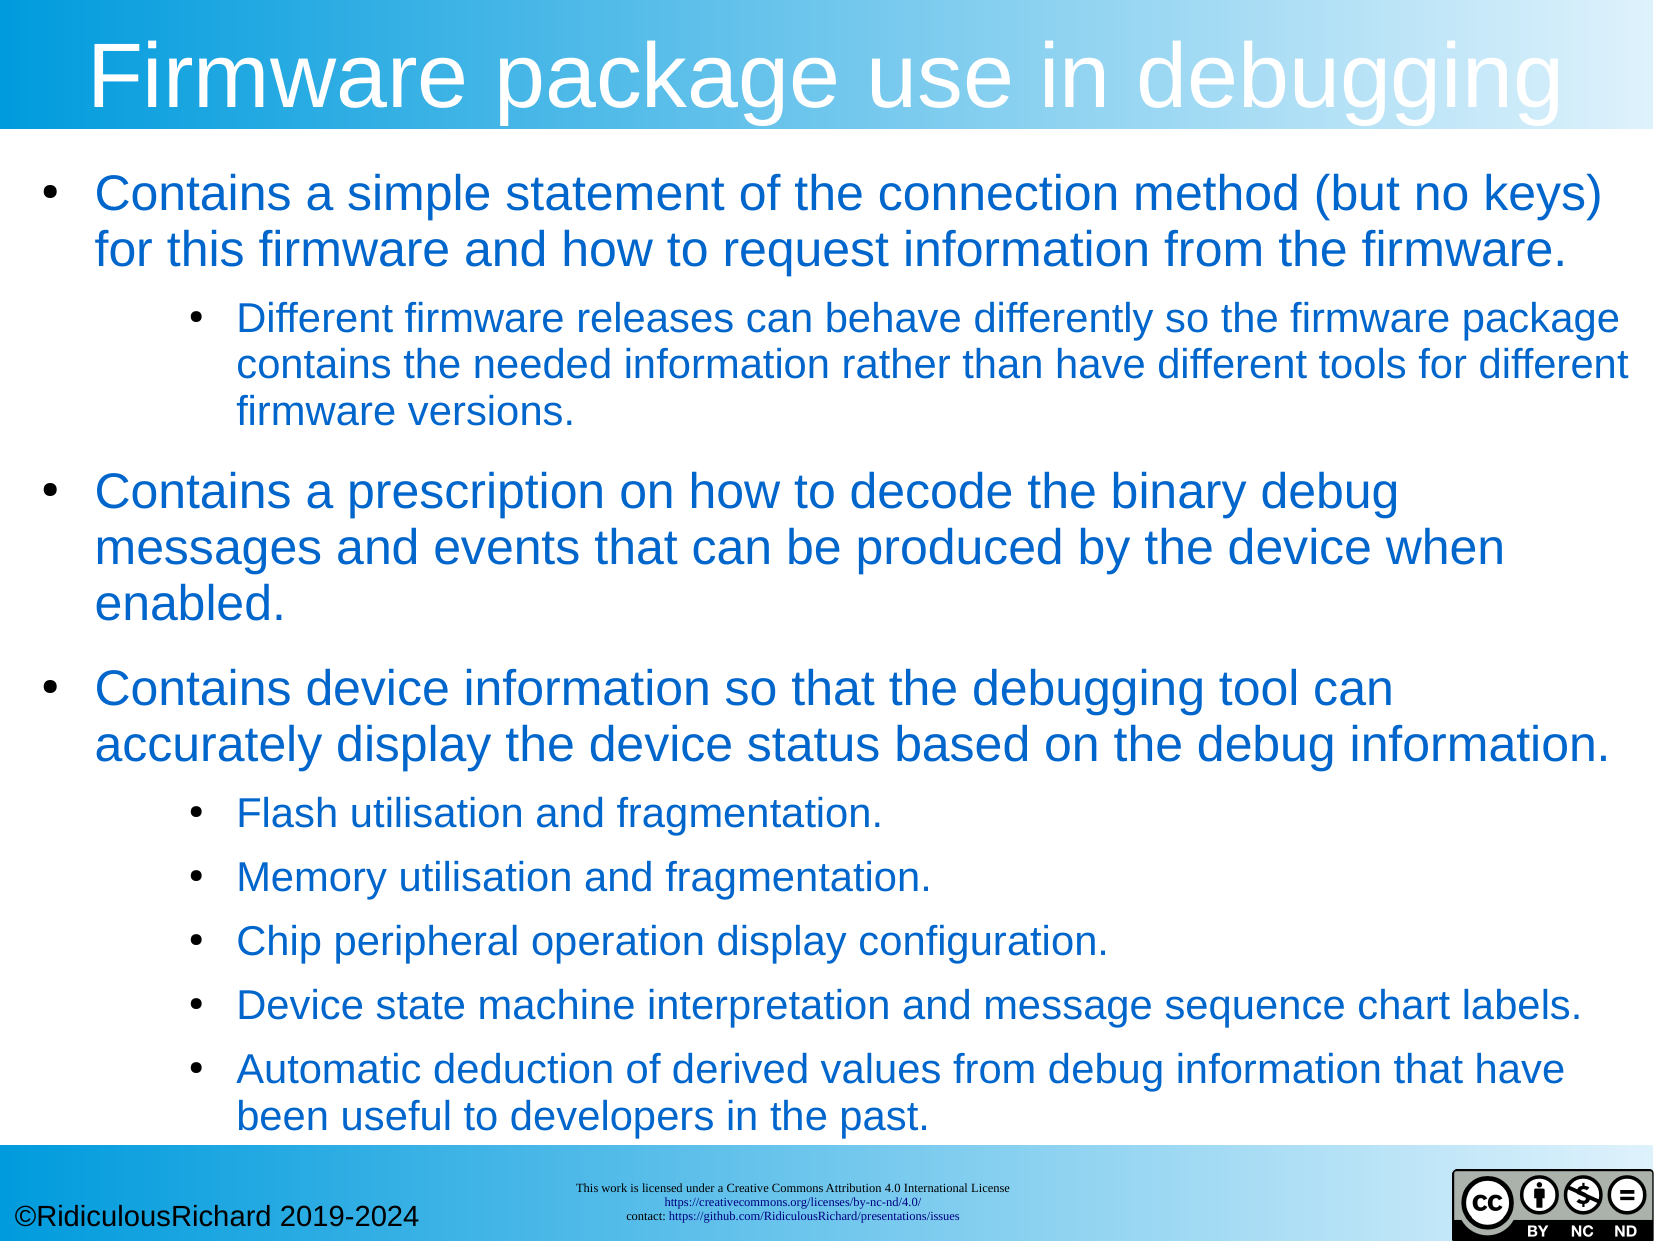

# Firmware package use in debugging
Contains a simple statement of the connection method (but no keys) for this firmware and how to request information from the firmware.
Different firmware releases can behave differently so the firmware package contains the needed information rather than have different tools for different firmware versions.
Contains a prescription on how to decode the binary debug messages and events that can be produced by the device when enabled.
Contains device information so that the debugging tool can accurately display the device status based on the debug information.
Flash utilisation and fragmentation.
Memory utilisation and fragmentation.
Chip peripheral operation display configuration.
Device state machine interpretation and message sequence chart labels.
Automatic deduction of derived values from debug information that have been useful to developers in the past.